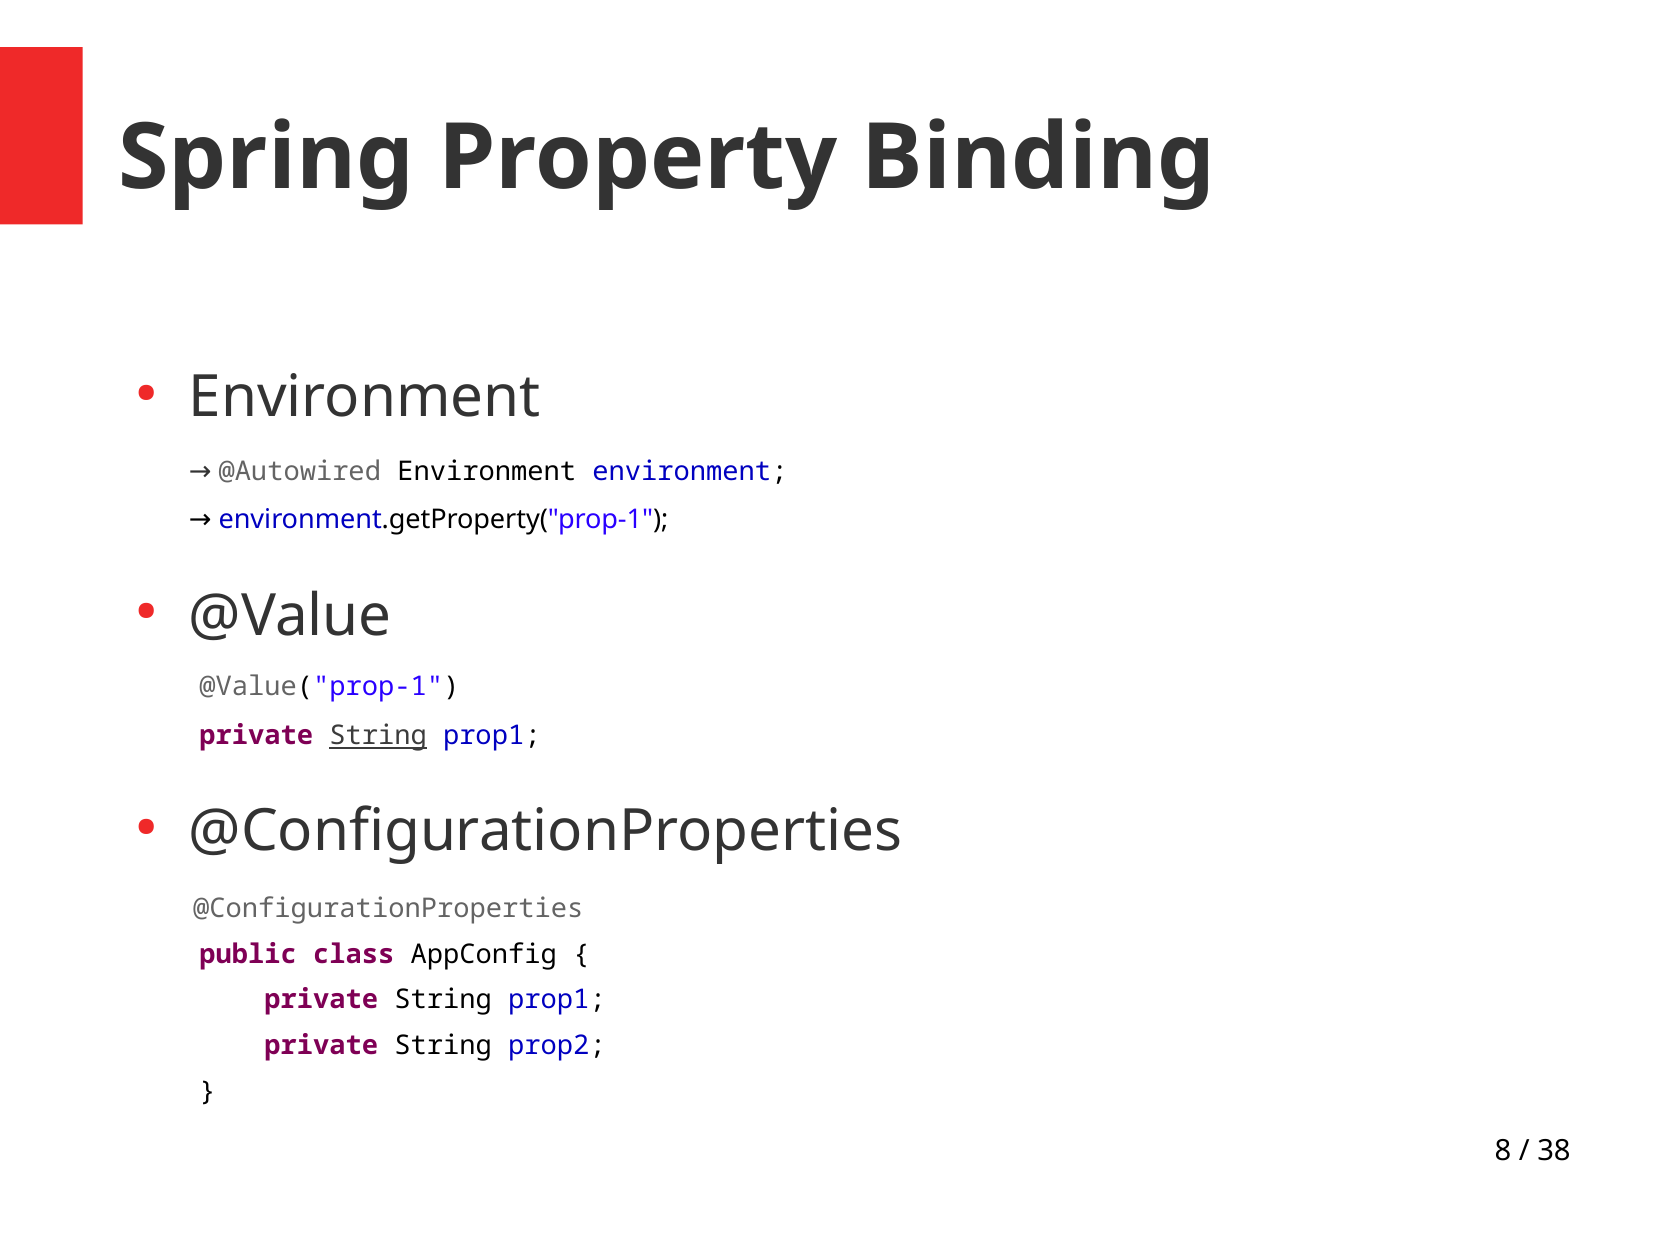

# Spring Property Binding
Environment
→ @Autowired Environment environment;
→ environment.getProperty("prop-1");
@Value
 @Value("prop-1")
 private String prop1;
@ConfigurationProperties
 @ConfigurationProperties
 public class AppConfig {
 private String prop1;
 private String prop2;
 }
8